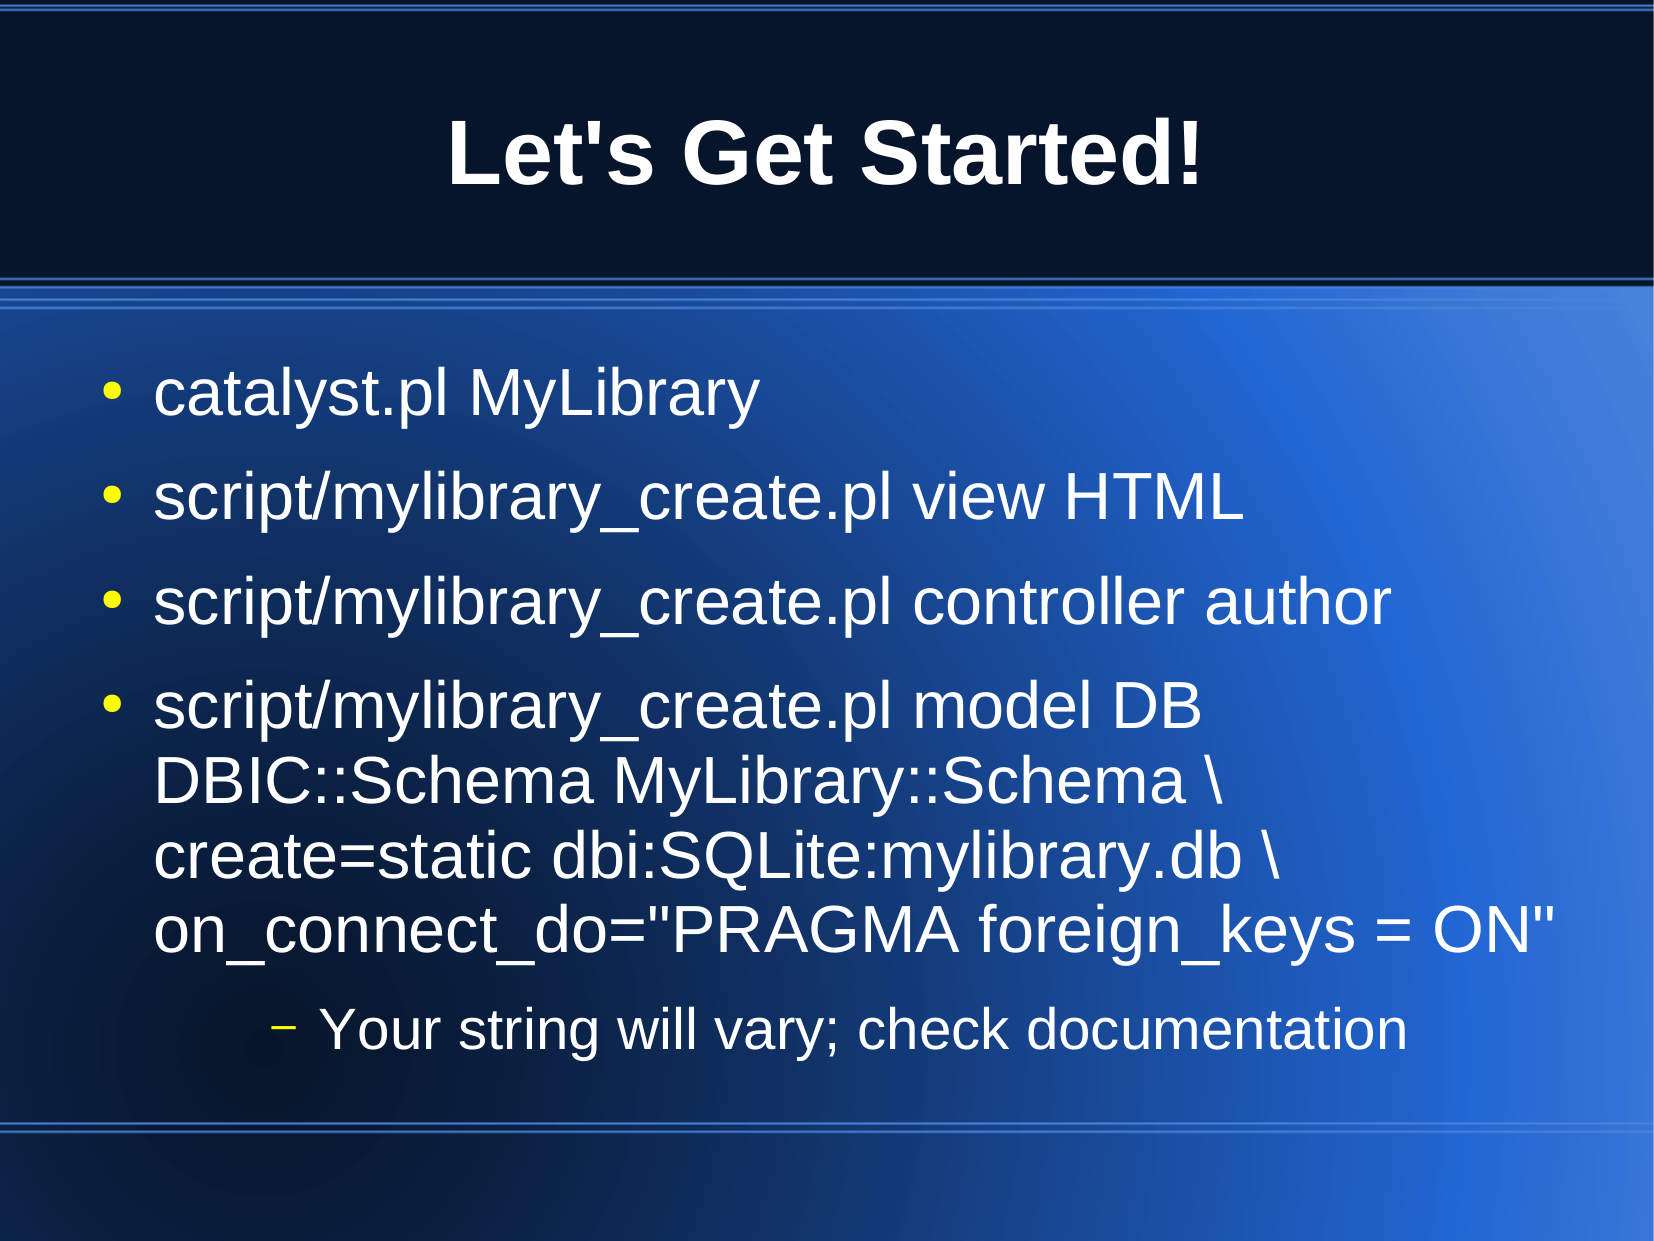

# Let's Get Started!
catalyst.pl MyLibrary
script/mylibrary_create.pl view HTML
script/mylibrary_create.pl controller author
script/mylibrary_create.pl model DB DBIC::Schema MyLibrary::Schema \ create=static dbi:SQLite:mylibrary.db \ on_connect_do="PRAGMA foreign_keys = ON"
Your string will vary; check documentation